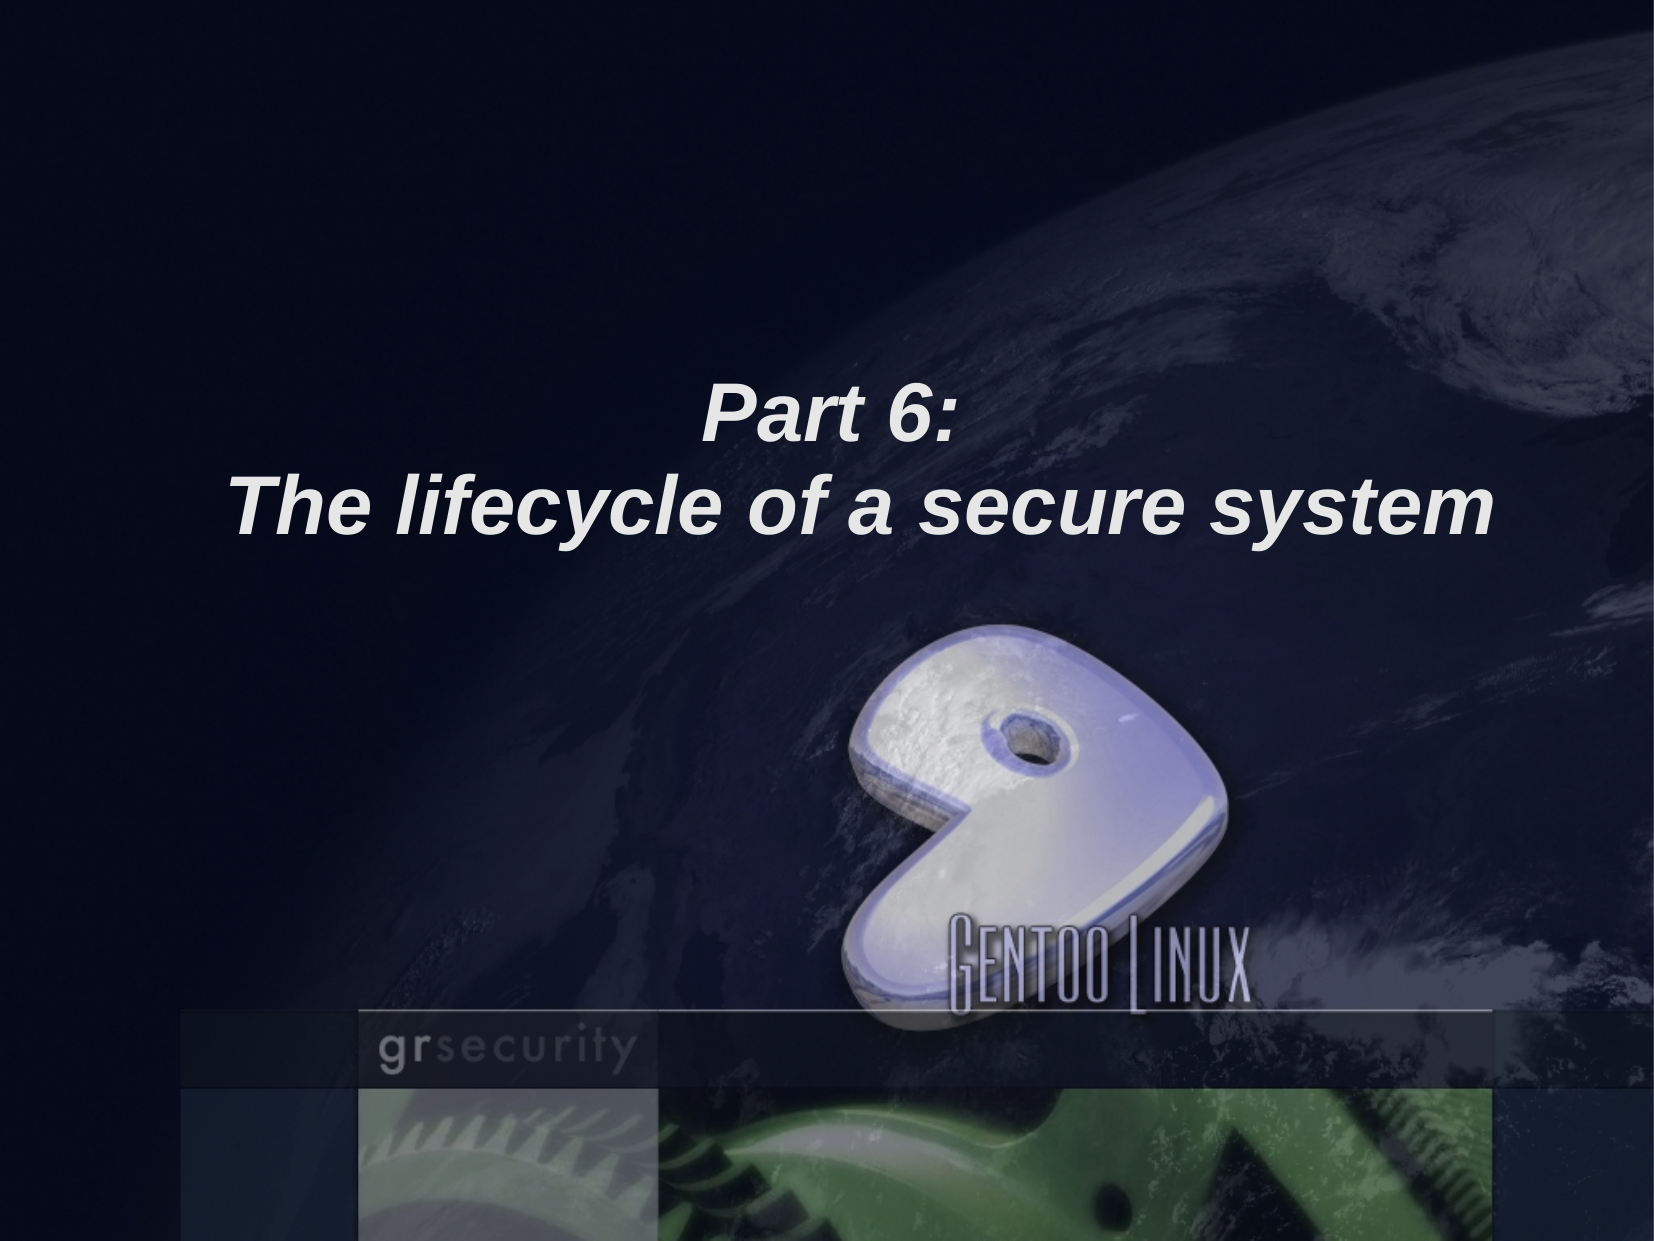

# Part 6: The lifecycle of a secure system